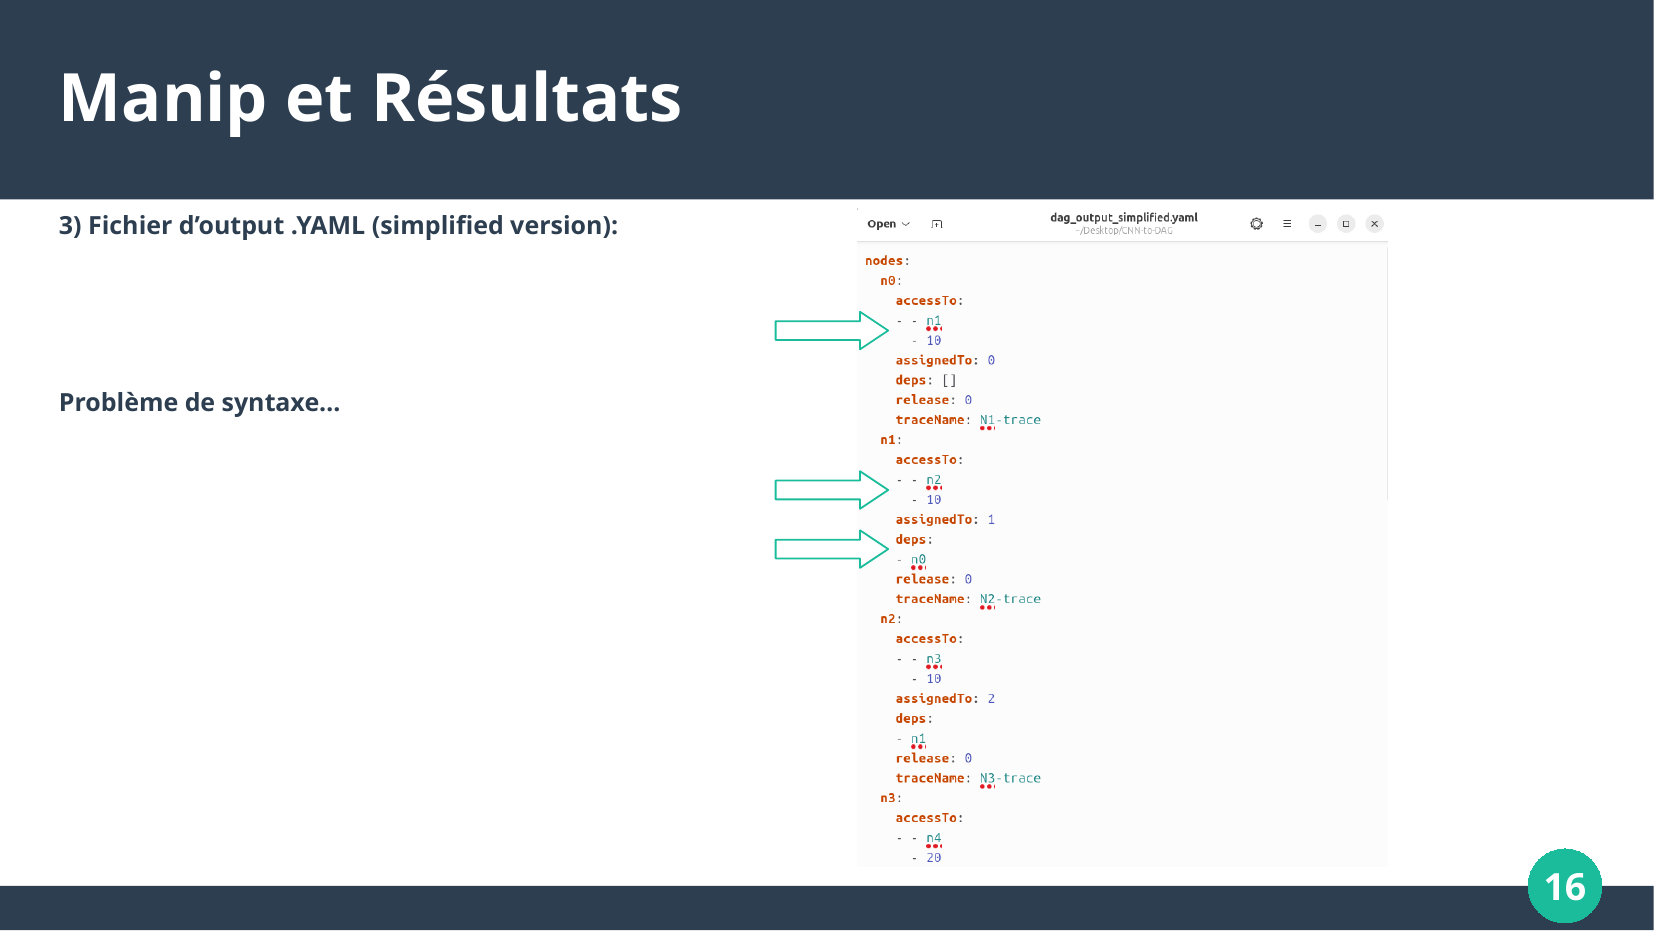

Manip et Résultats
# 3) Fichier d’output .YAML (simplified version):
Problème de syntaxe…
16